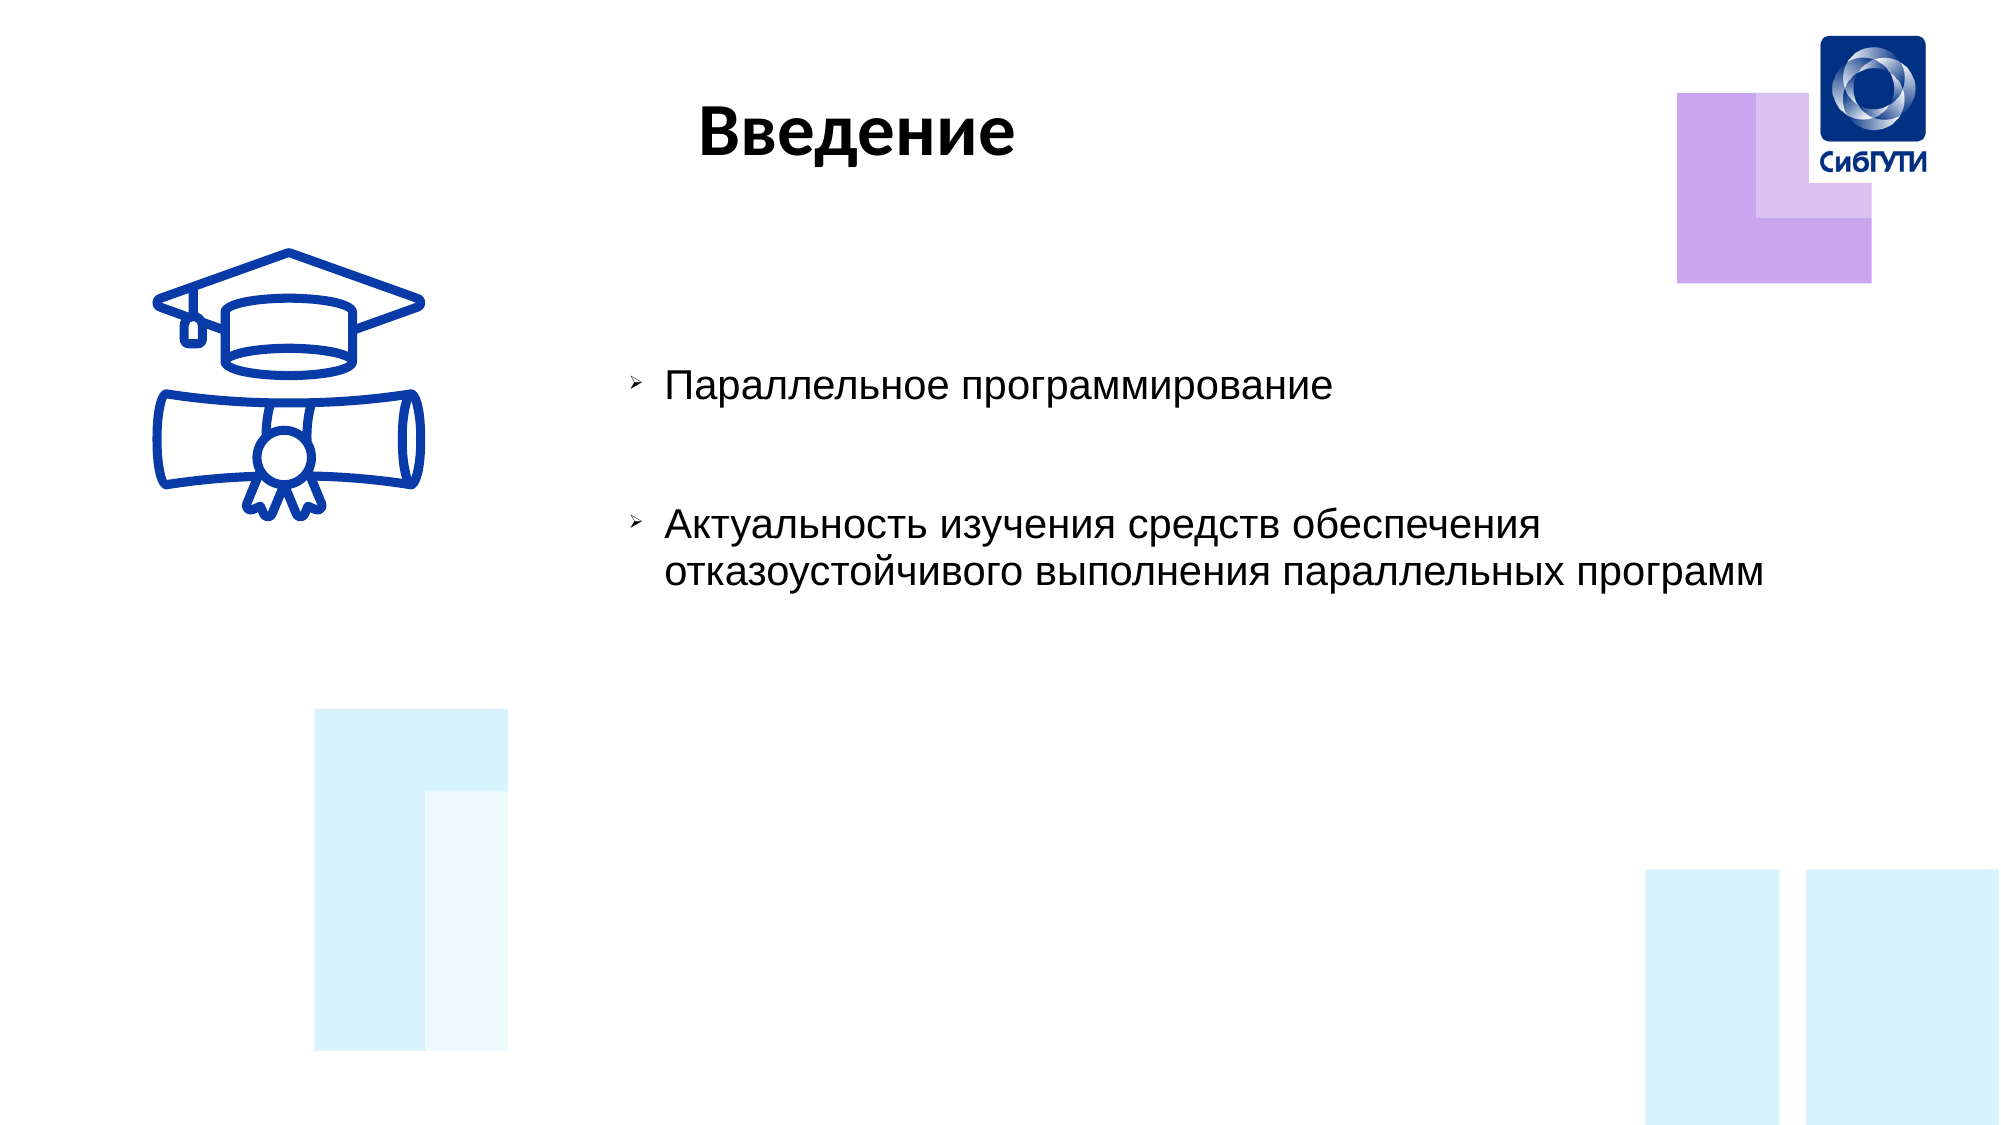

# Введение
Параллельное программирование
Актуальность изучения средств обеспечения отказоустойчивого выполнения параллельных программ